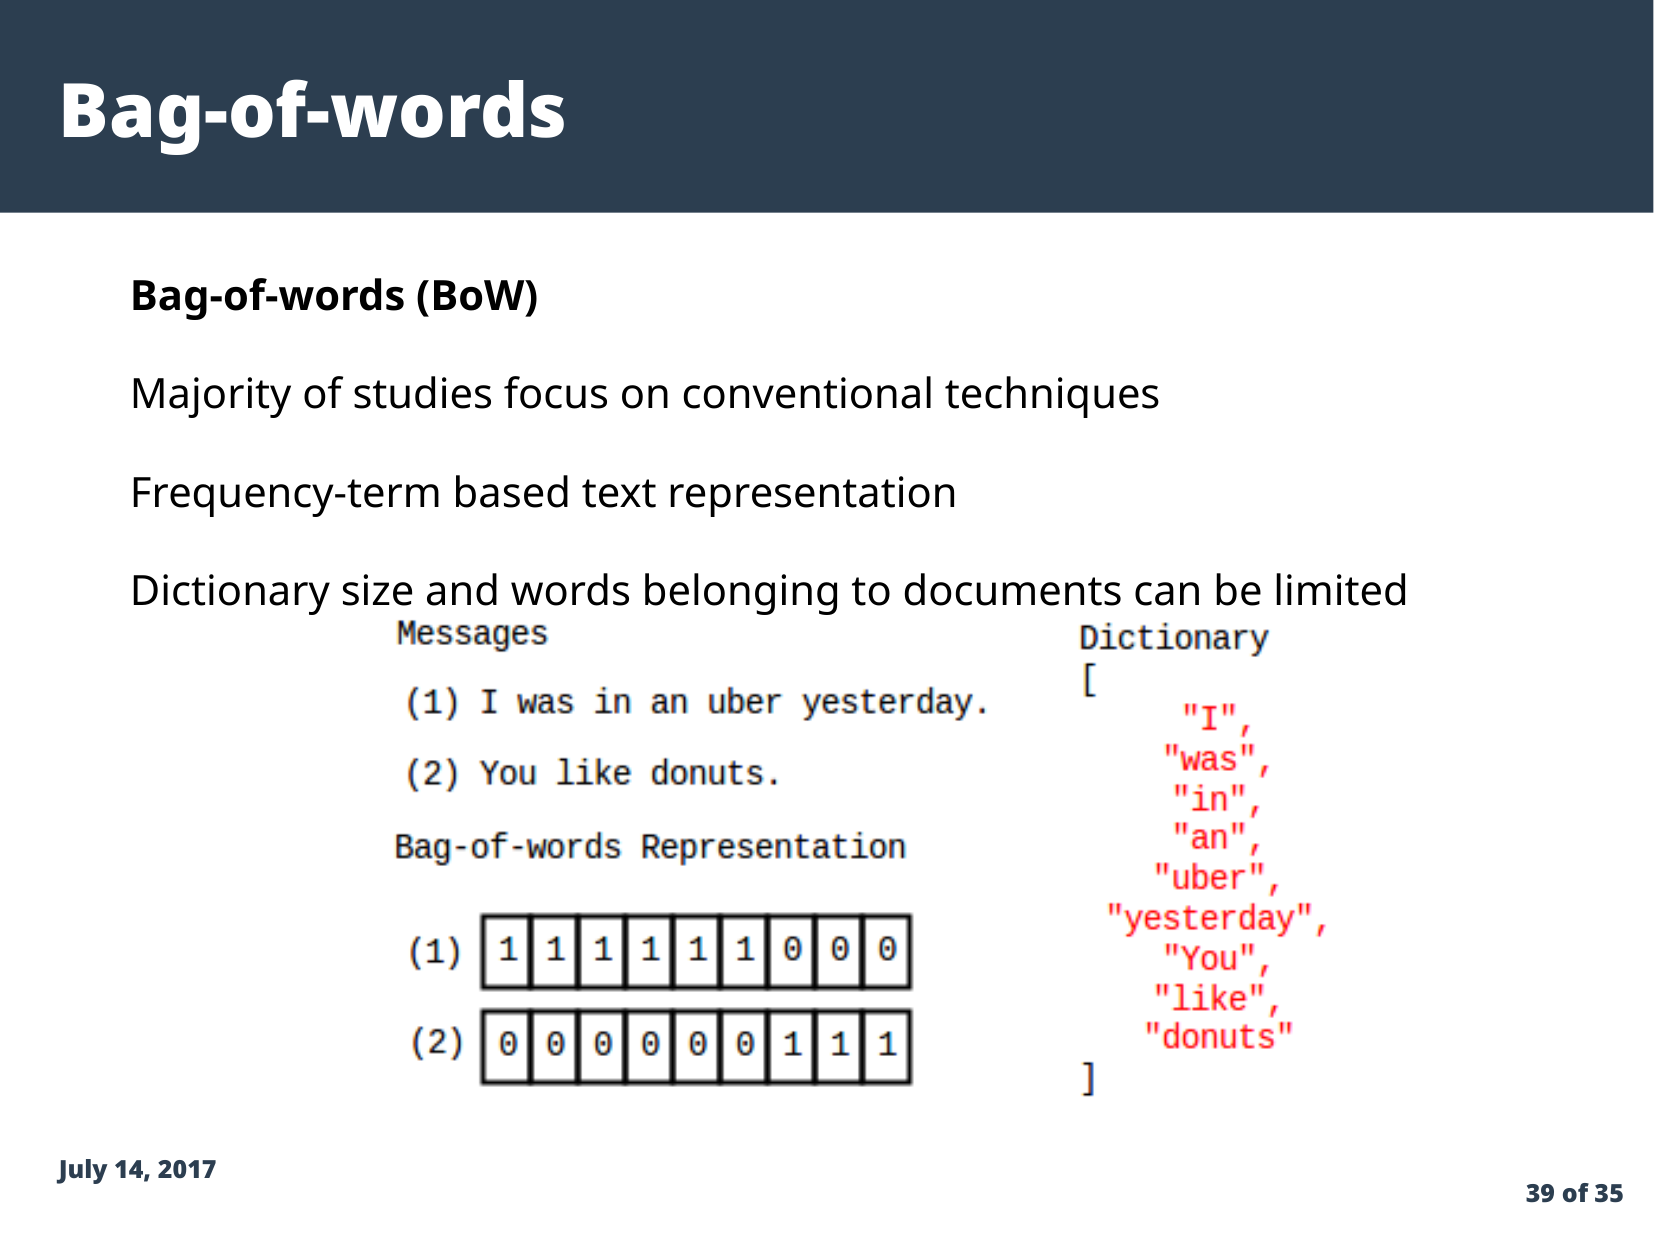

# Bag-of-words
Bag-of-words (BoW)
Majority of studies focus on conventional techniques
Frequency-term based text representation
Dictionary size and words belonging to documents can be limited
July 14, 2017
39